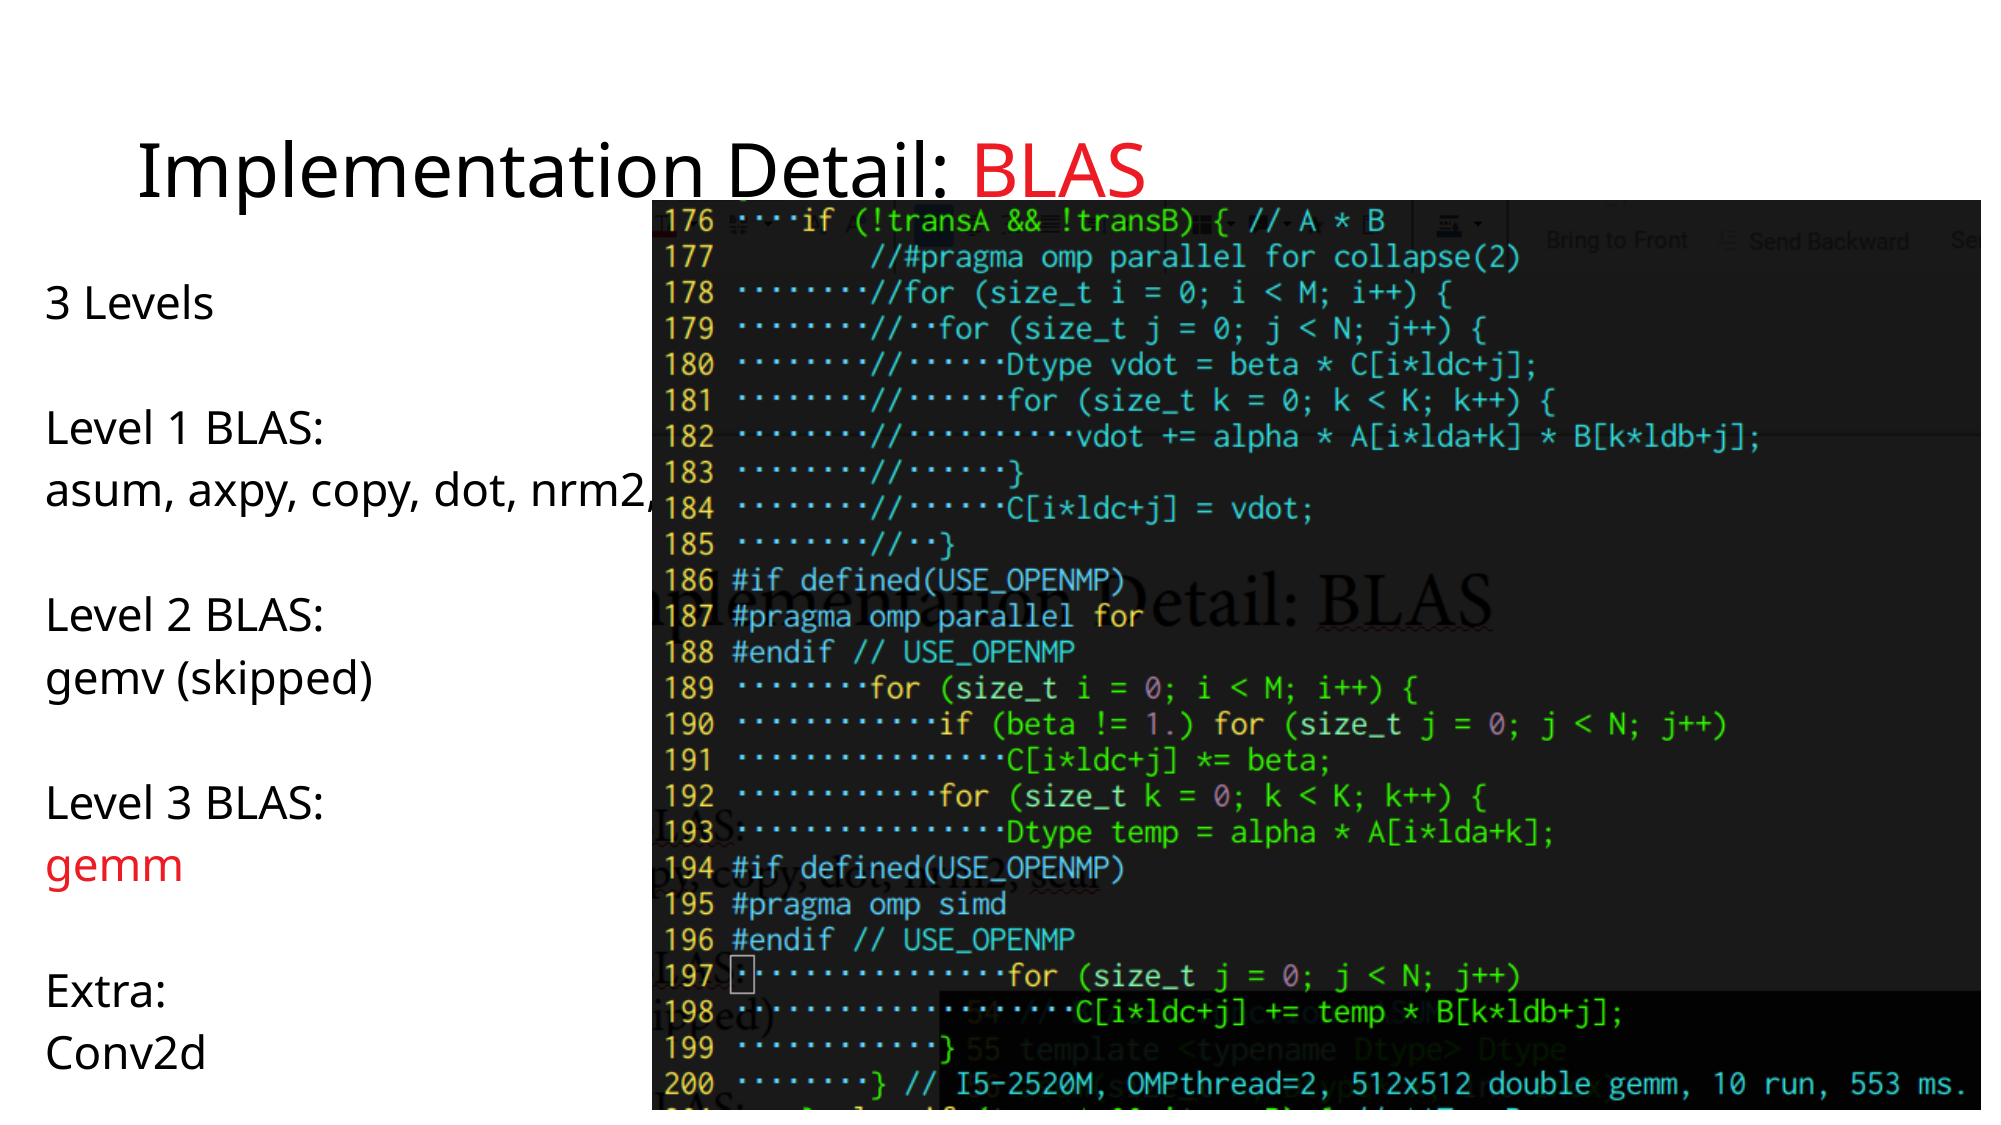

# Implementation Detail: BLAS
3 Levels
Level 1 BLAS:
asum, axpy, copy, dot, nrm2, scal
Level 2 BLAS:
gemv (skipped)
Level 3 BLAS:
gemm
Extra:
Conv2d